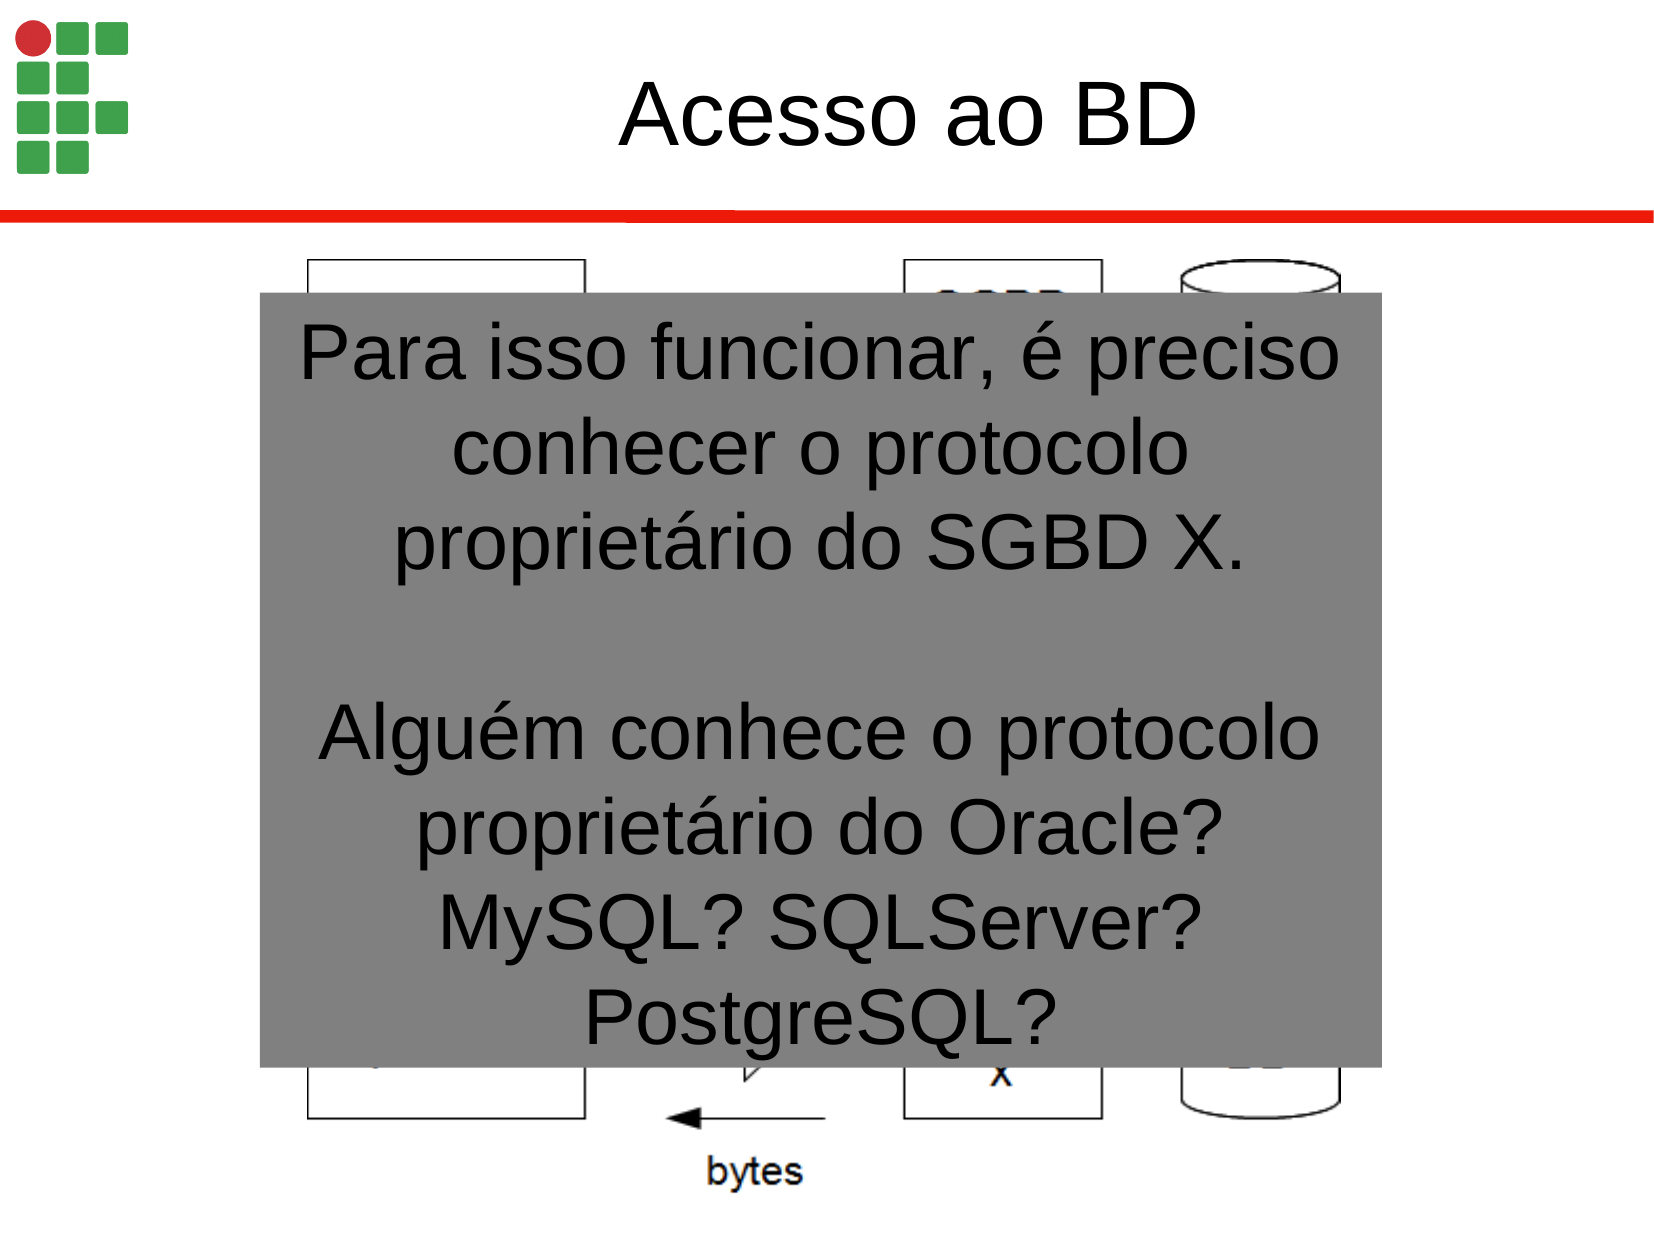

Acesso ao BD
Para isso funcionar, é preciso conhecer o protocolo proprietário do SGBD X.
Alguém conhece o protocolo proprietário do Oracle? MySQL? SQLServer? PostgreSQL?